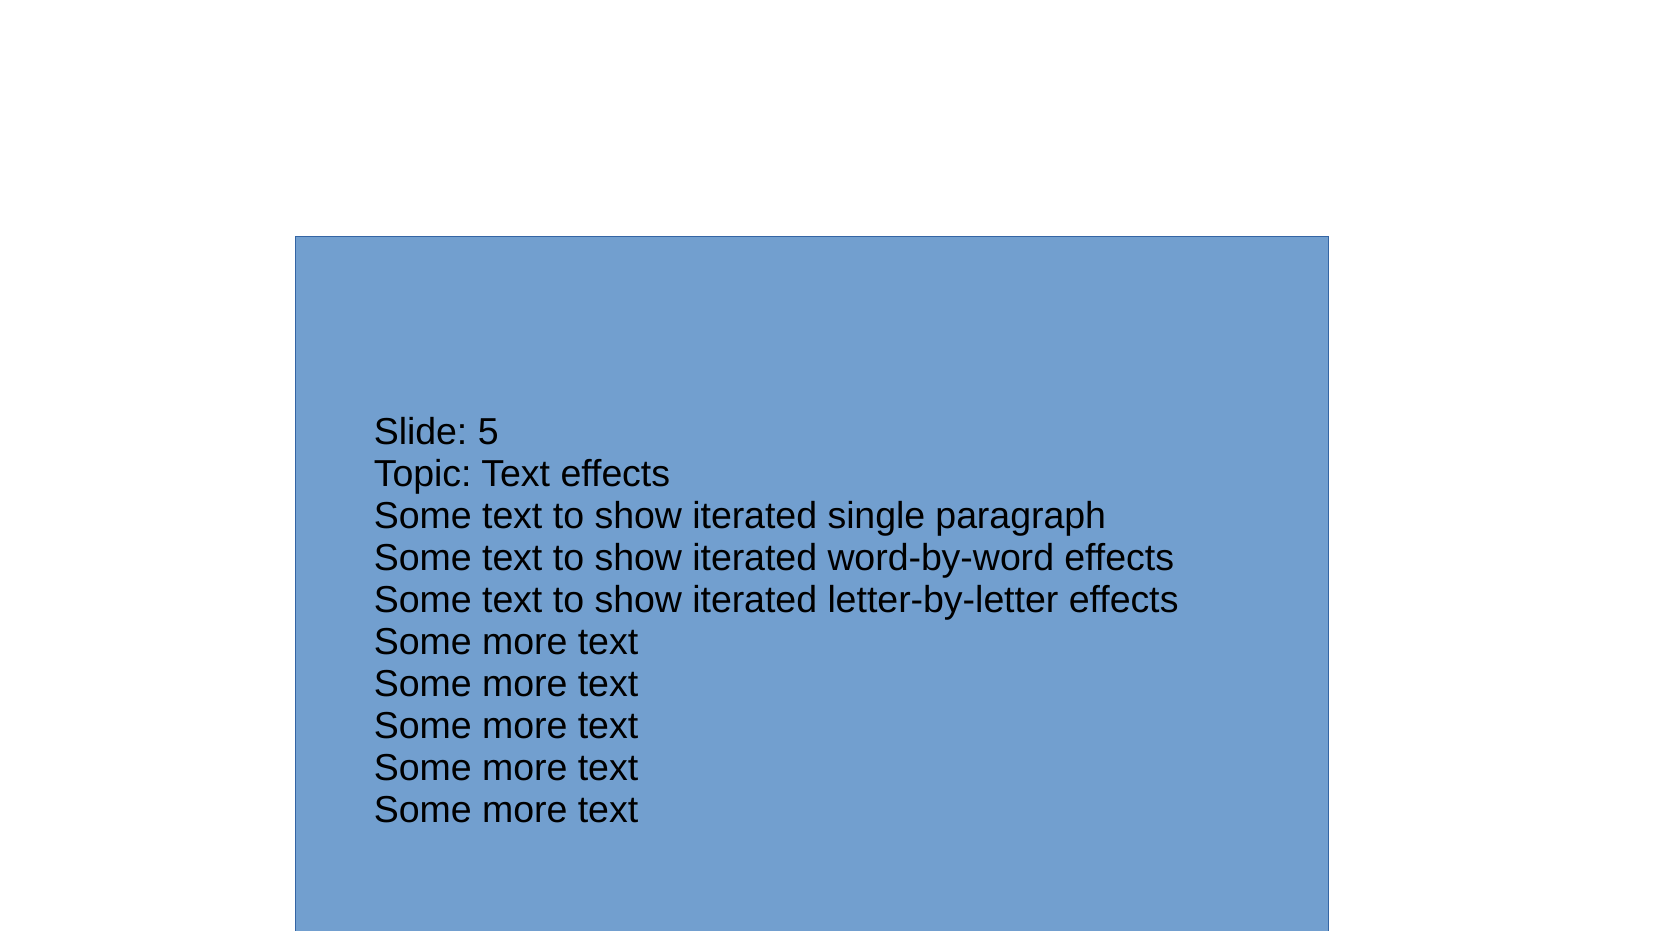

Slide: 5
Topic: Text effects
Some text to show iterated single paragraph
Some text to show iterated word-by-word effects
Some text to show iterated letter-by-letter effects
Some more text
Some more text
Some more text
Some more text
Some more text